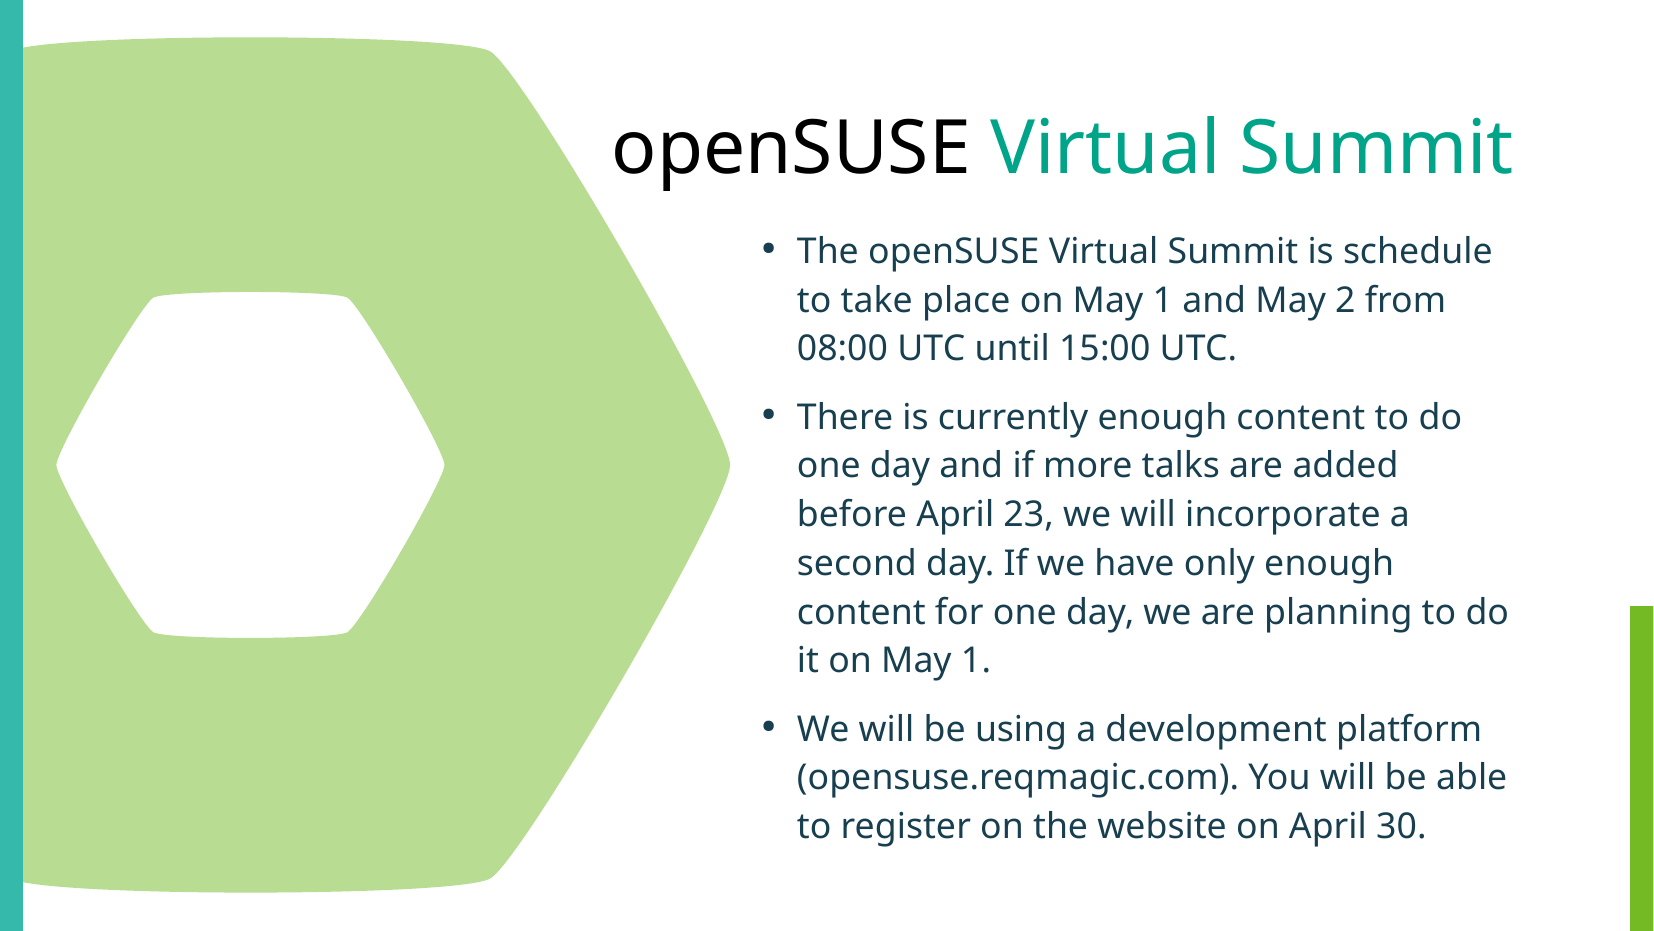

# openSUSE Virtual Summit
The openSUSE Virtual Summit is schedule to take place on May 1 and May 2 from 08:00 UTC until 15:00 UTC.
There is currently enough content to do one day and if more talks are added before April 23, we will incorporate a second day. If we have only enough content for one day, we are planning to do it on May 1.
We will be using a development platform (opensuse.reqmagic.com). You will be able to register on the website on April 30.